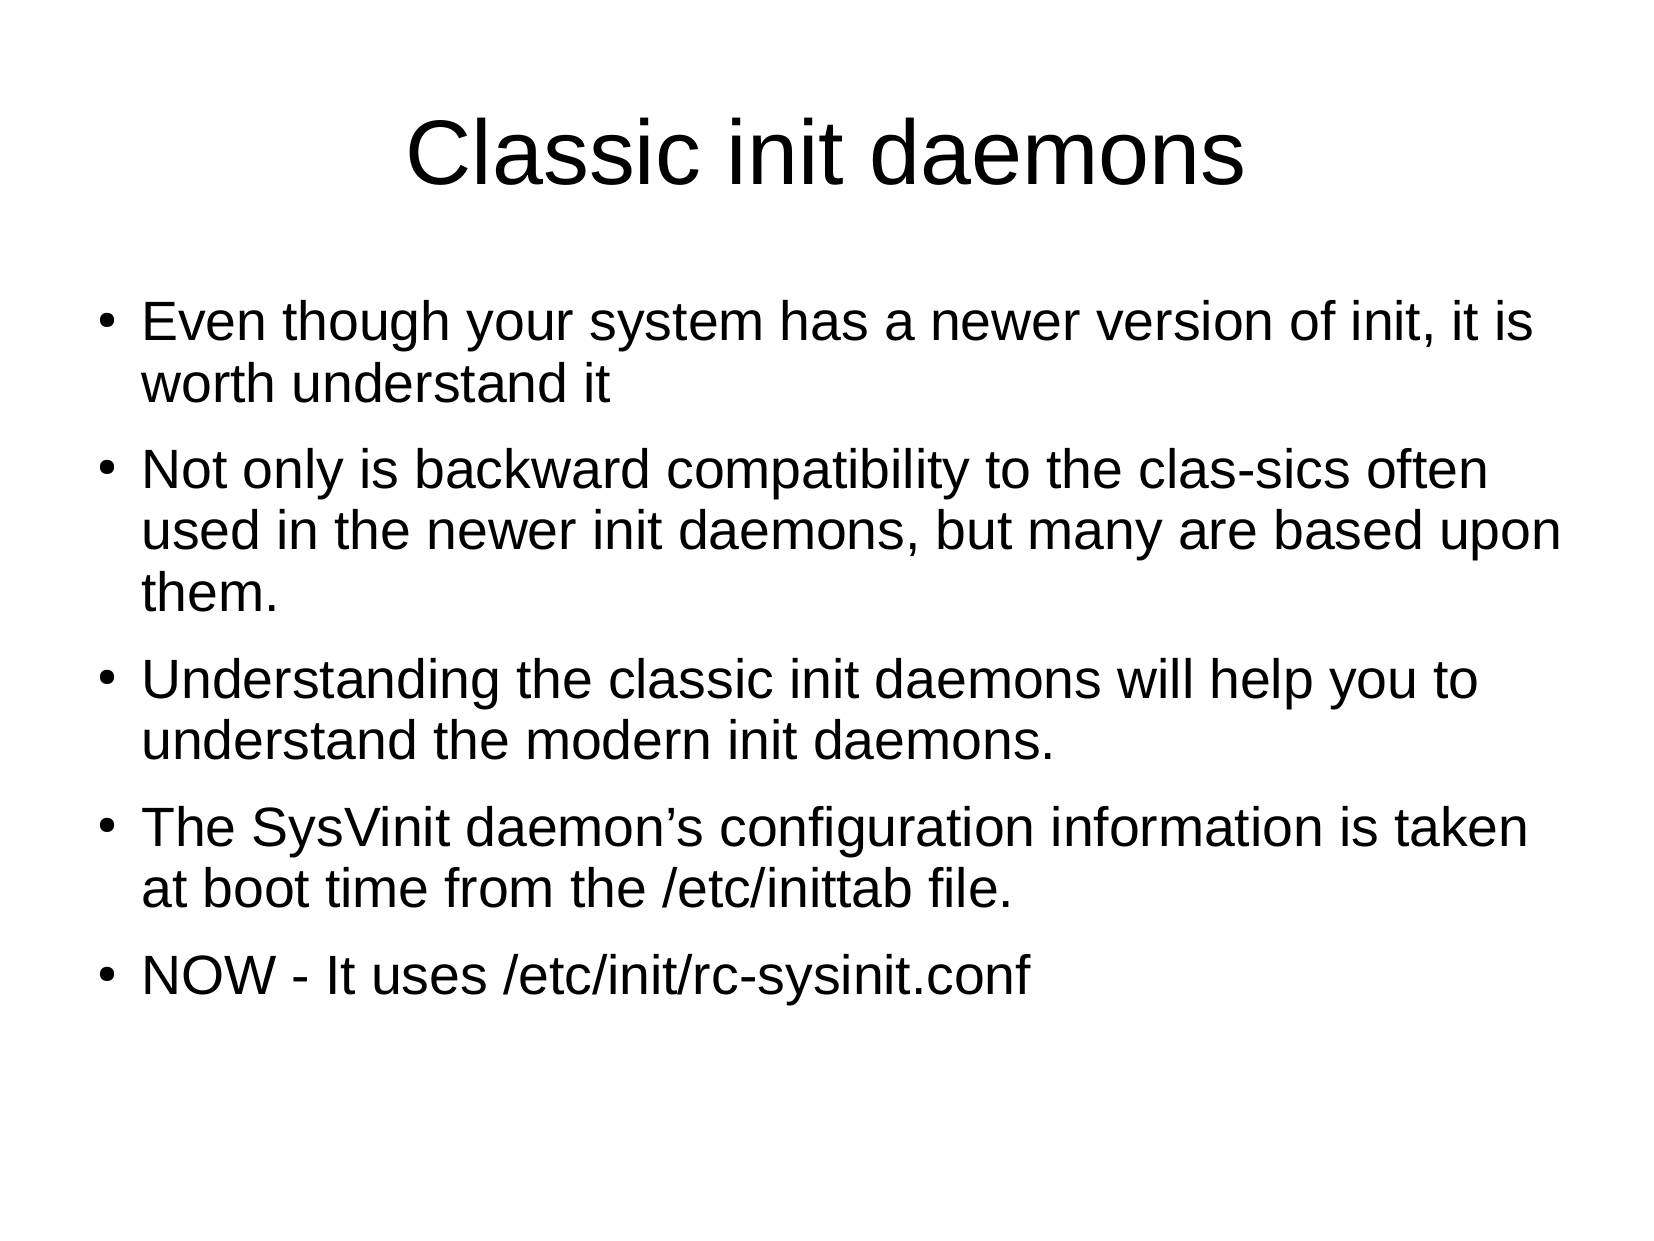

# Classic init daemons
Even though your system has a newer version of init, it is worth understand it
Not only is backward compatibility to the clas-sics often used in the newer init daemons, but many are based upon them.
Understanding the classic init daemons will help you to understand the modern init daemons.
The SysVinit daemon’s configuration information is taken at boot time from the /etc/inittab file.
NOW - It uses /etc/init/rc-sysinit.conf